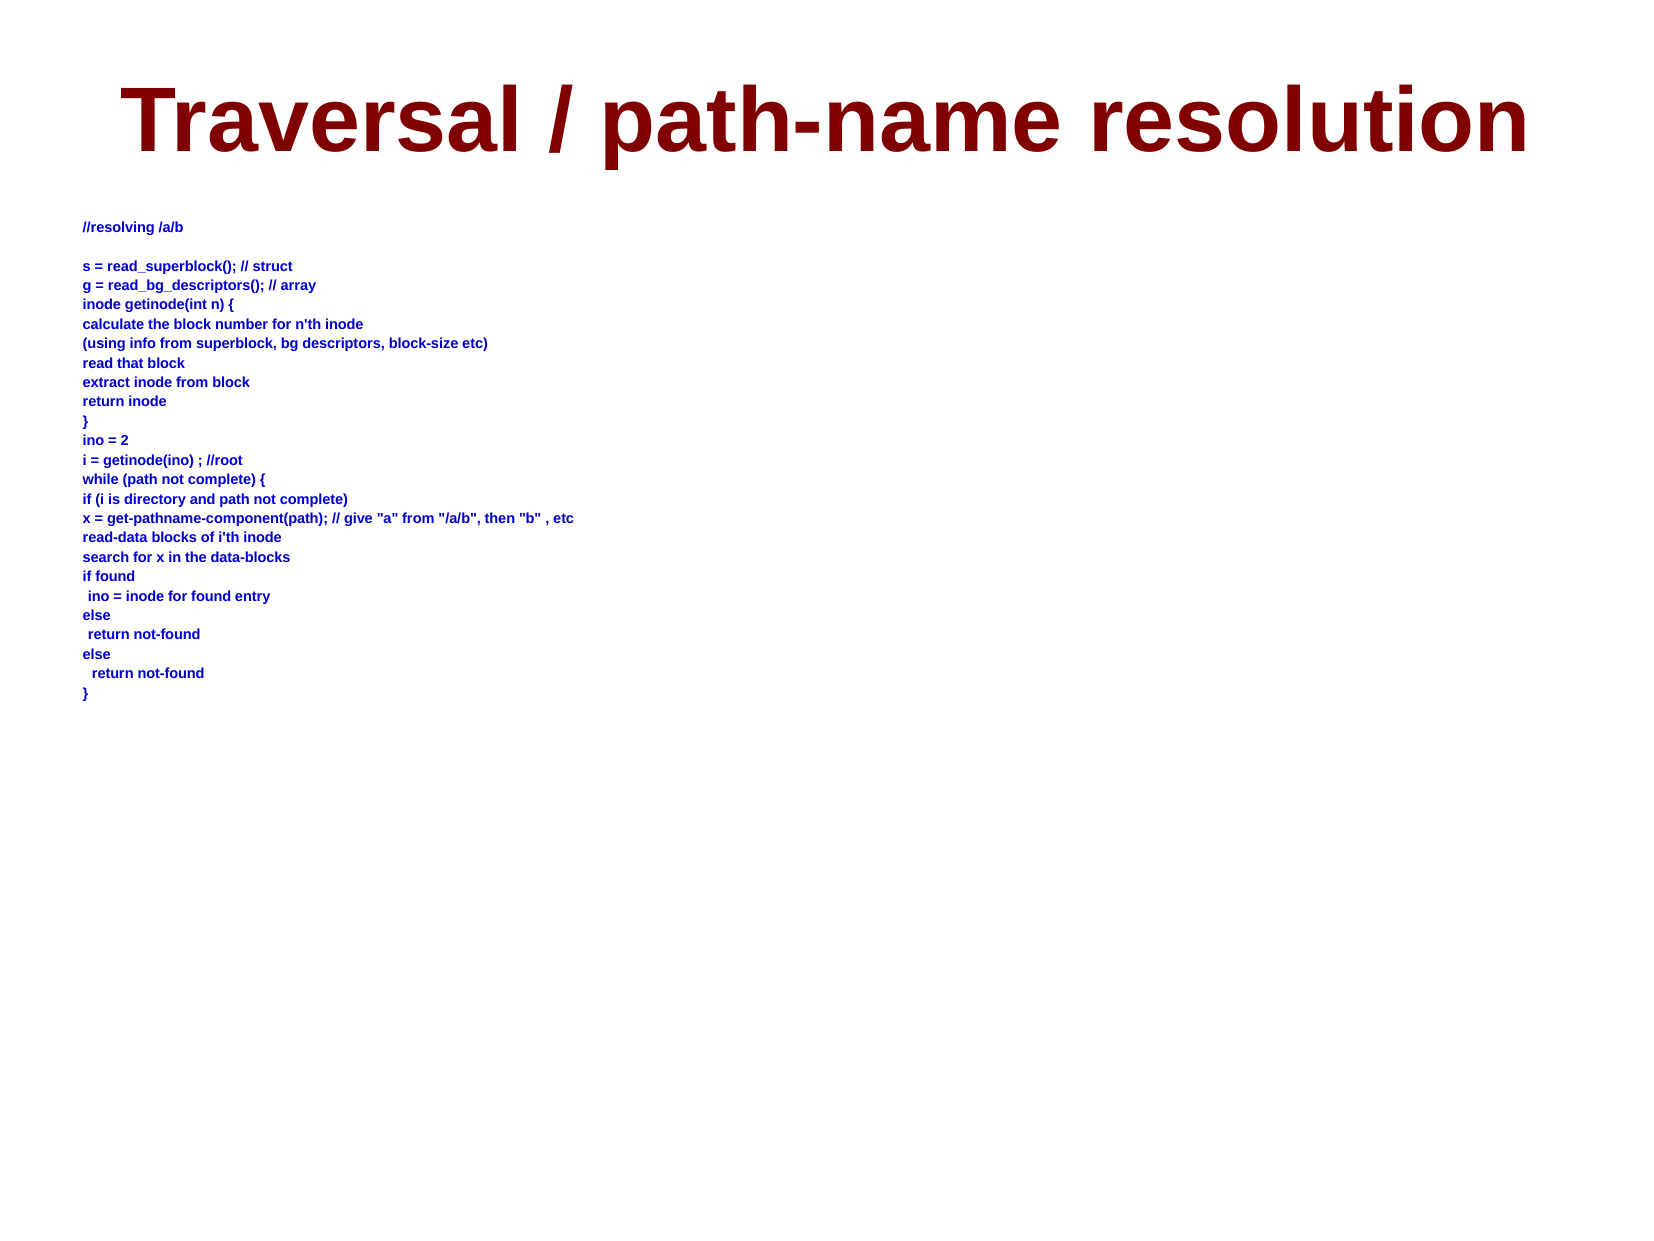

# Traversal / path-name resolution
//resolving /a/b
s = read_superblock(); // struct
g = read_bg_descriptors(); // array
inode getinode(int n) {
calculate the block number for n'th inode
(using info from superblock, bg descriptors, block-size etc)
read that block
extract inode from block
return inode
}
ino = 2
i = getinode(ino) ; //root
while (path not complete) {
if (i is directory and path not complete)
x = get-pathname-component(path); // give "a" from "/a/b", then "b" , etc
read-data blocks of i'th inode
search for x in the data-blocks
if found
	ino = inode for found entry
else
	return not-found
else
	 return not-found
}